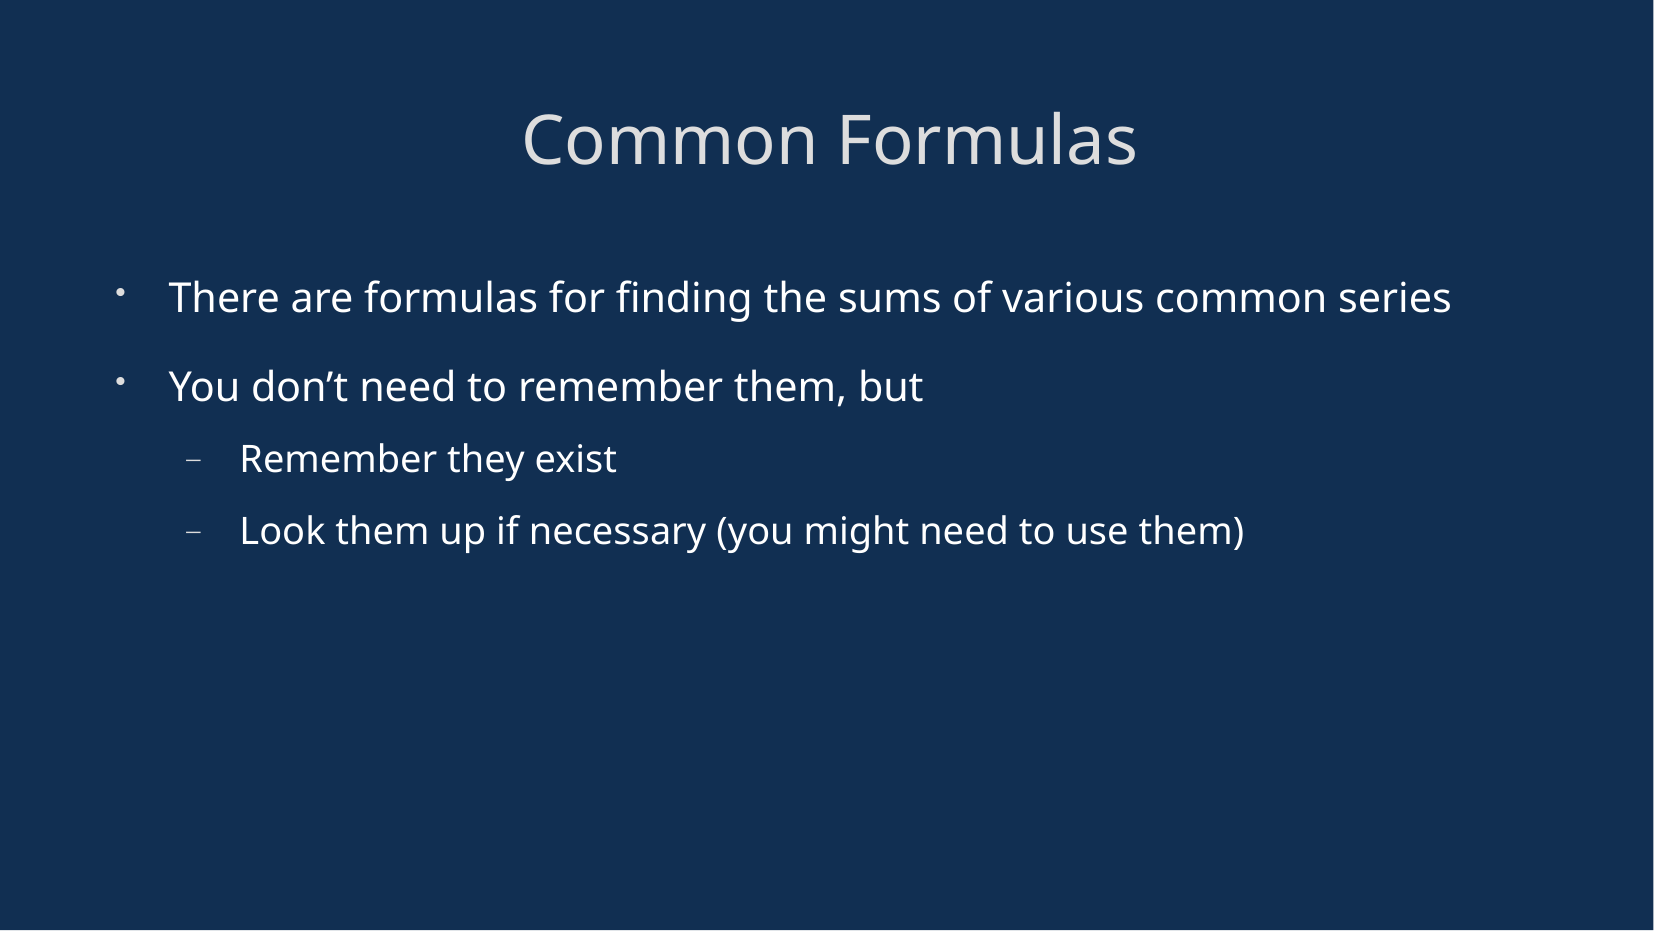

# Common Formulas
There are formulas for finding the sums of various common series
You don’t need to remember them, but
Remember they exist
Look them up if necessary (you might need to use them)